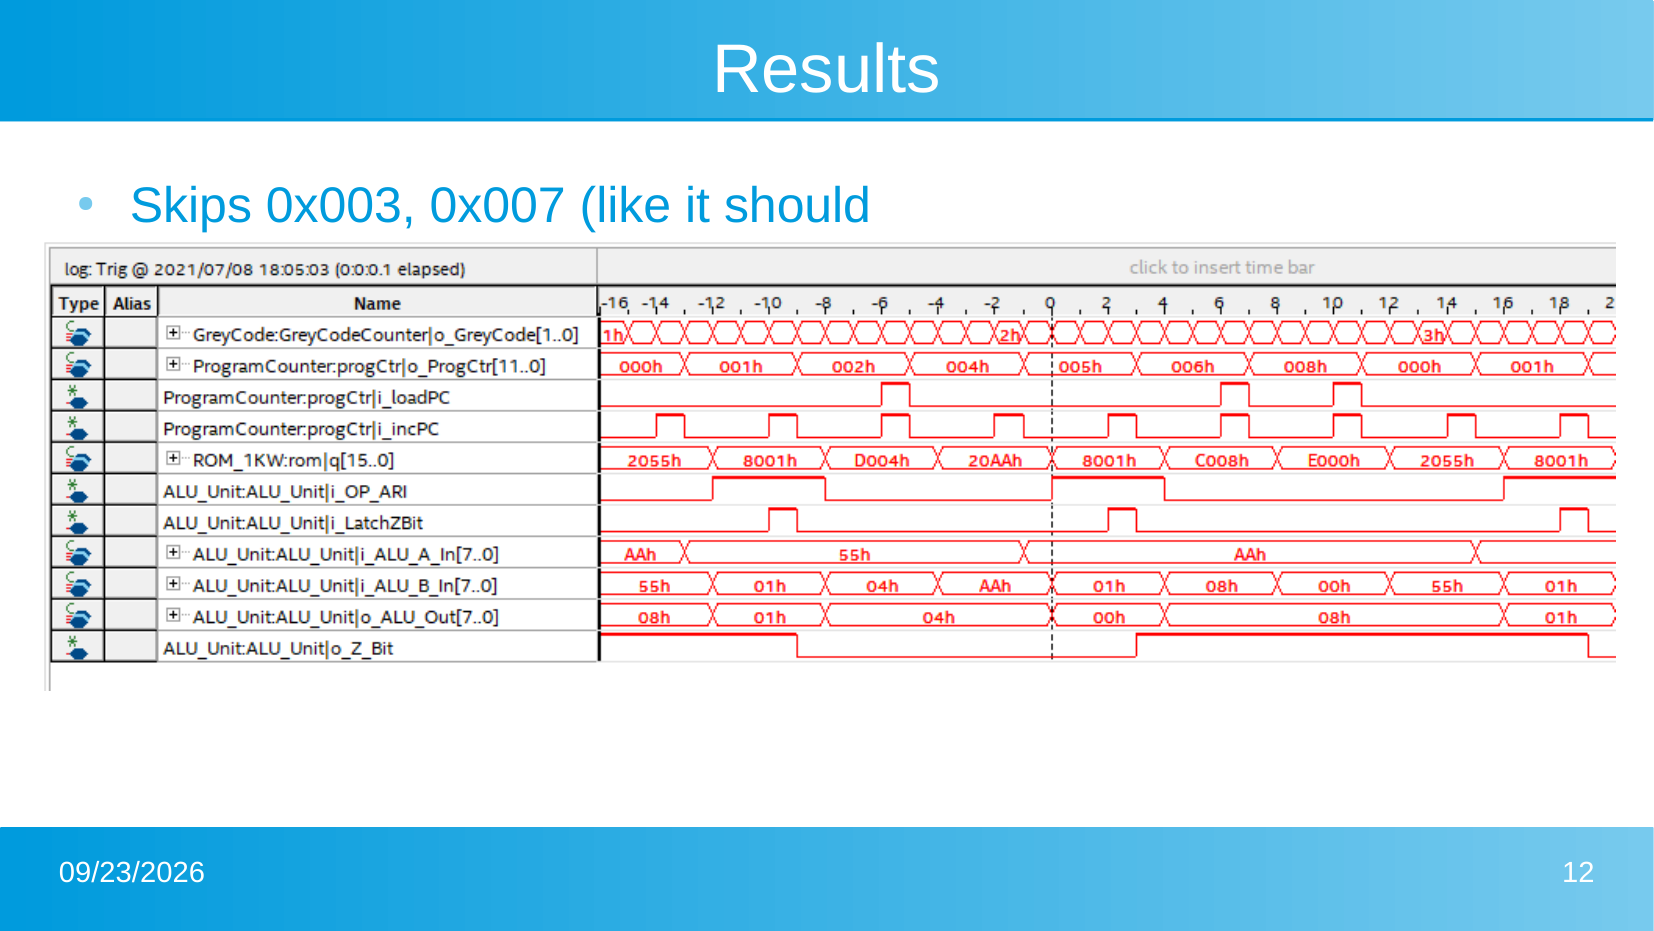

# Results
Skips 0x003, 0x007 (like it should
12